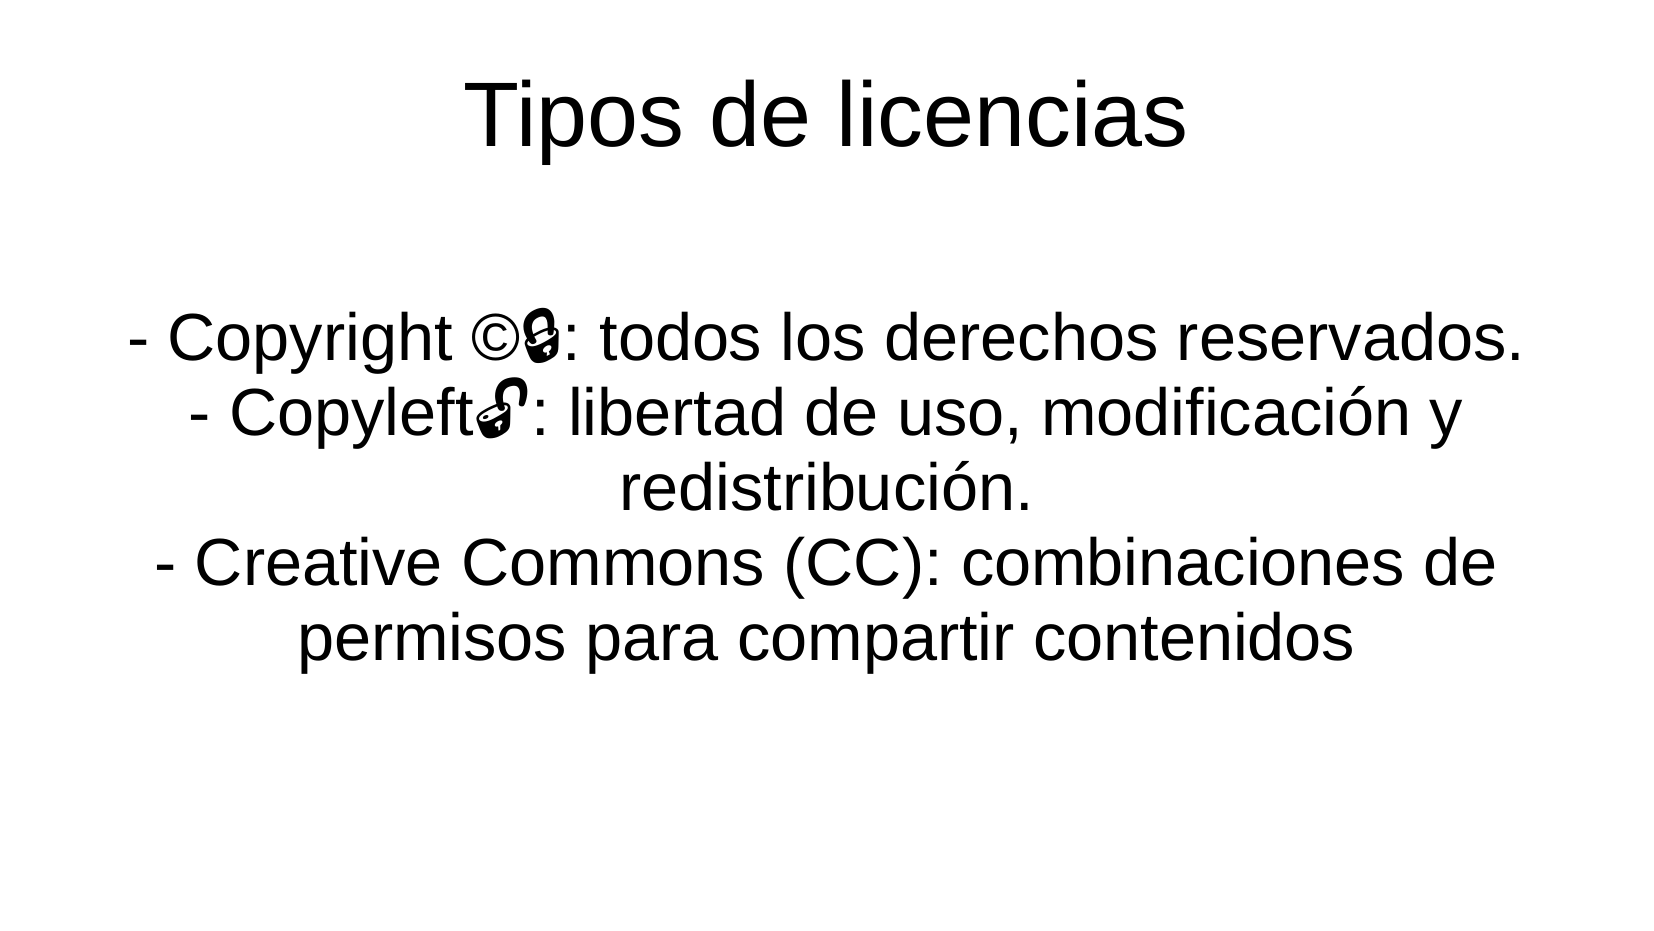

# Tipos de licencias
- Copyright ©️🔒: todos los derechos reservados.
- Copyleft🔓: libertad de uso, modificación y redistribución.
- Creative Commons (CC): combinaciones de permisos para compartir contenidos